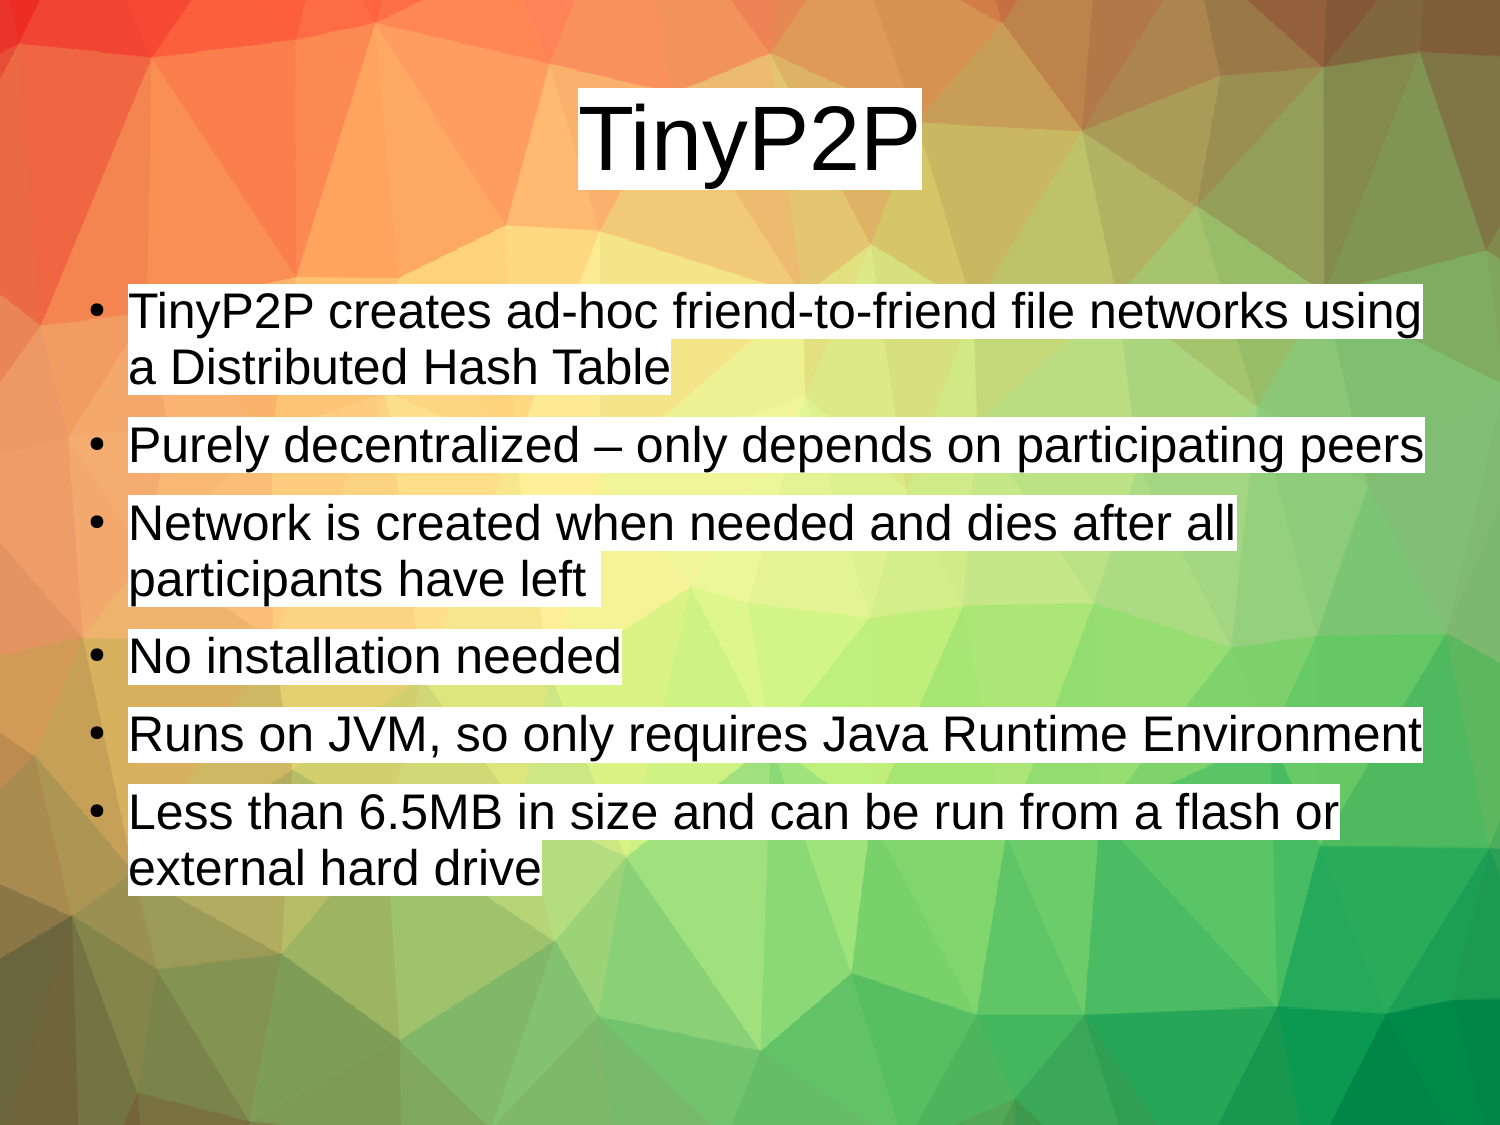

# TinyP2P
TinyP2P creates ad-hoc friend-to-friend file networks using a Distributed Hash Table
Purely decentralized – only depends on participating peers
Network is created when needed and dies after all participants have left
No installation needed
Runs on JVM, so only requires Java Runtime Environment
Less than 6.5MB in size and can be run from a flash or external hard drive